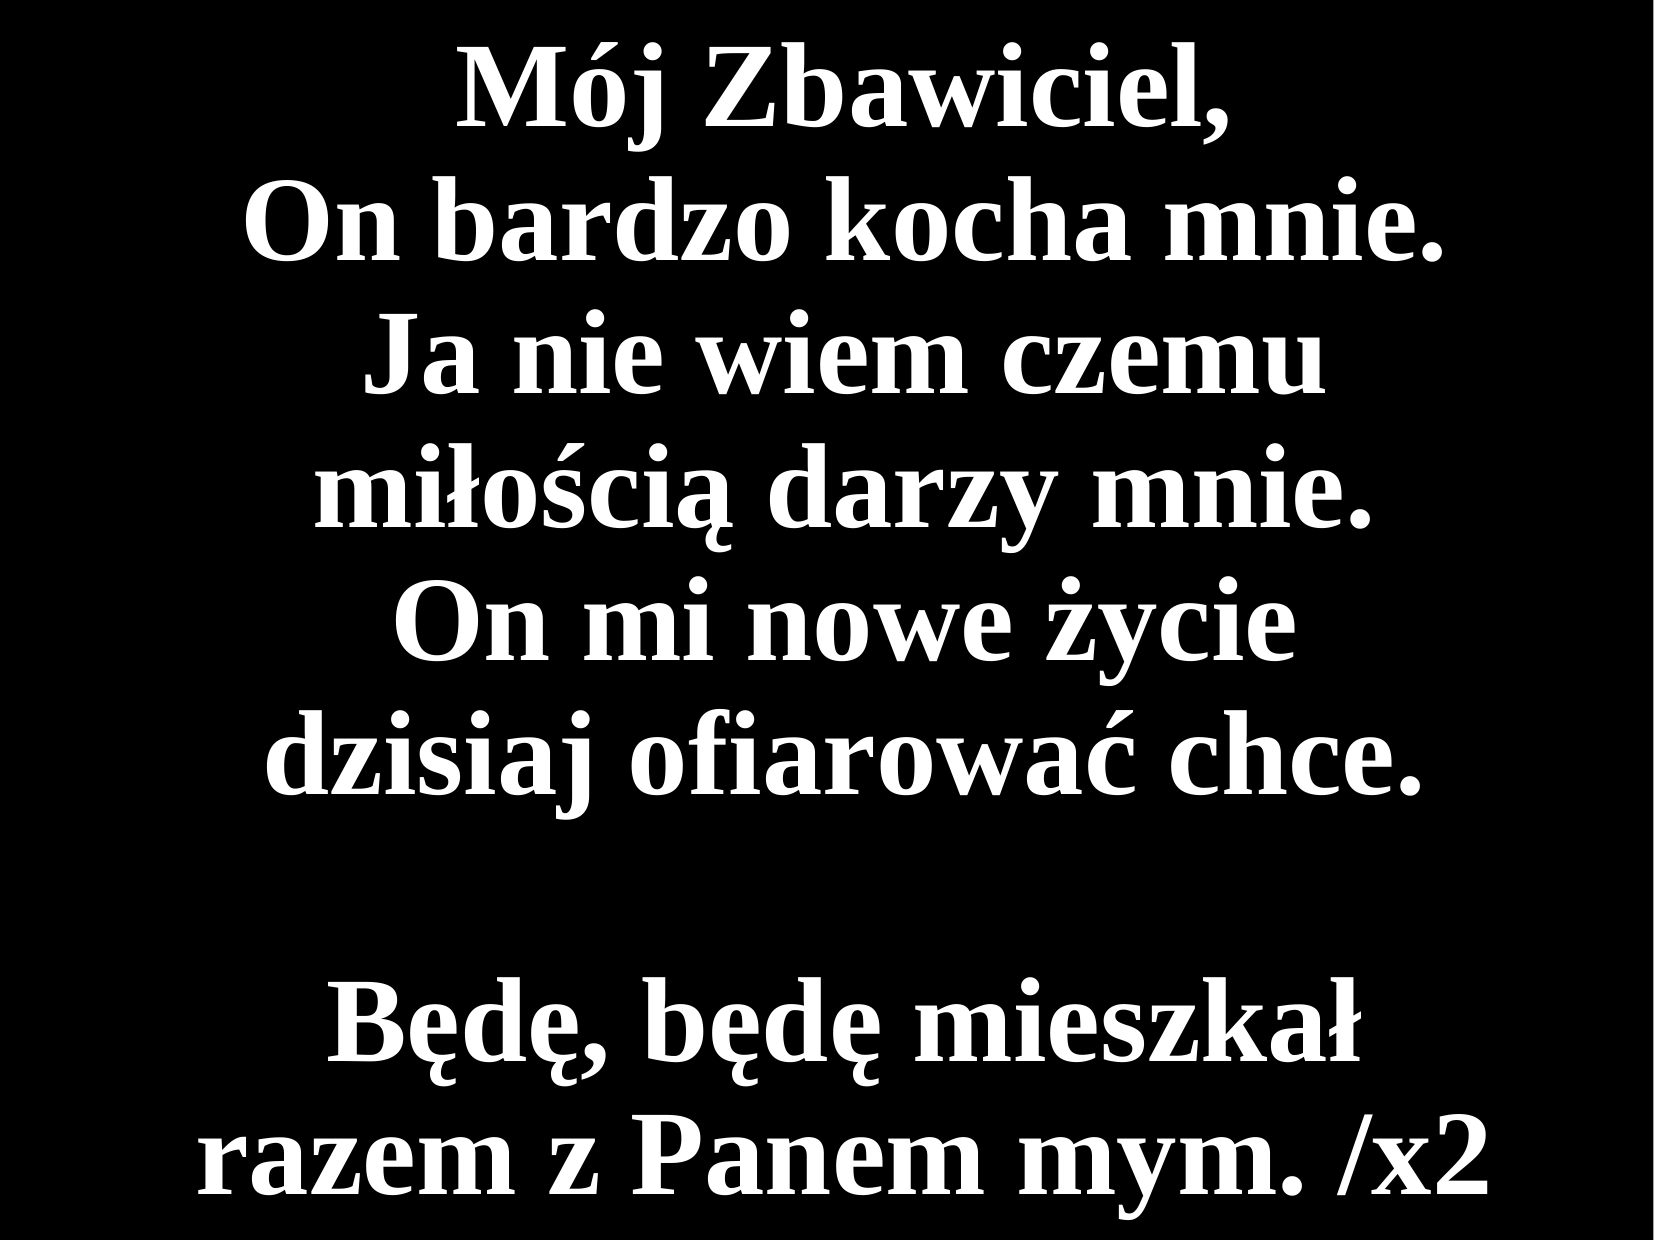

# Mój Zbawiciel,
On bardzo kocha mnie.
Ja nie wiem czemu
miłością darzy mnie.
On mi nowe życie
dzisiaj ofiarować chce.
Będę, będę mieszkał
razem z Panem mym. /x2